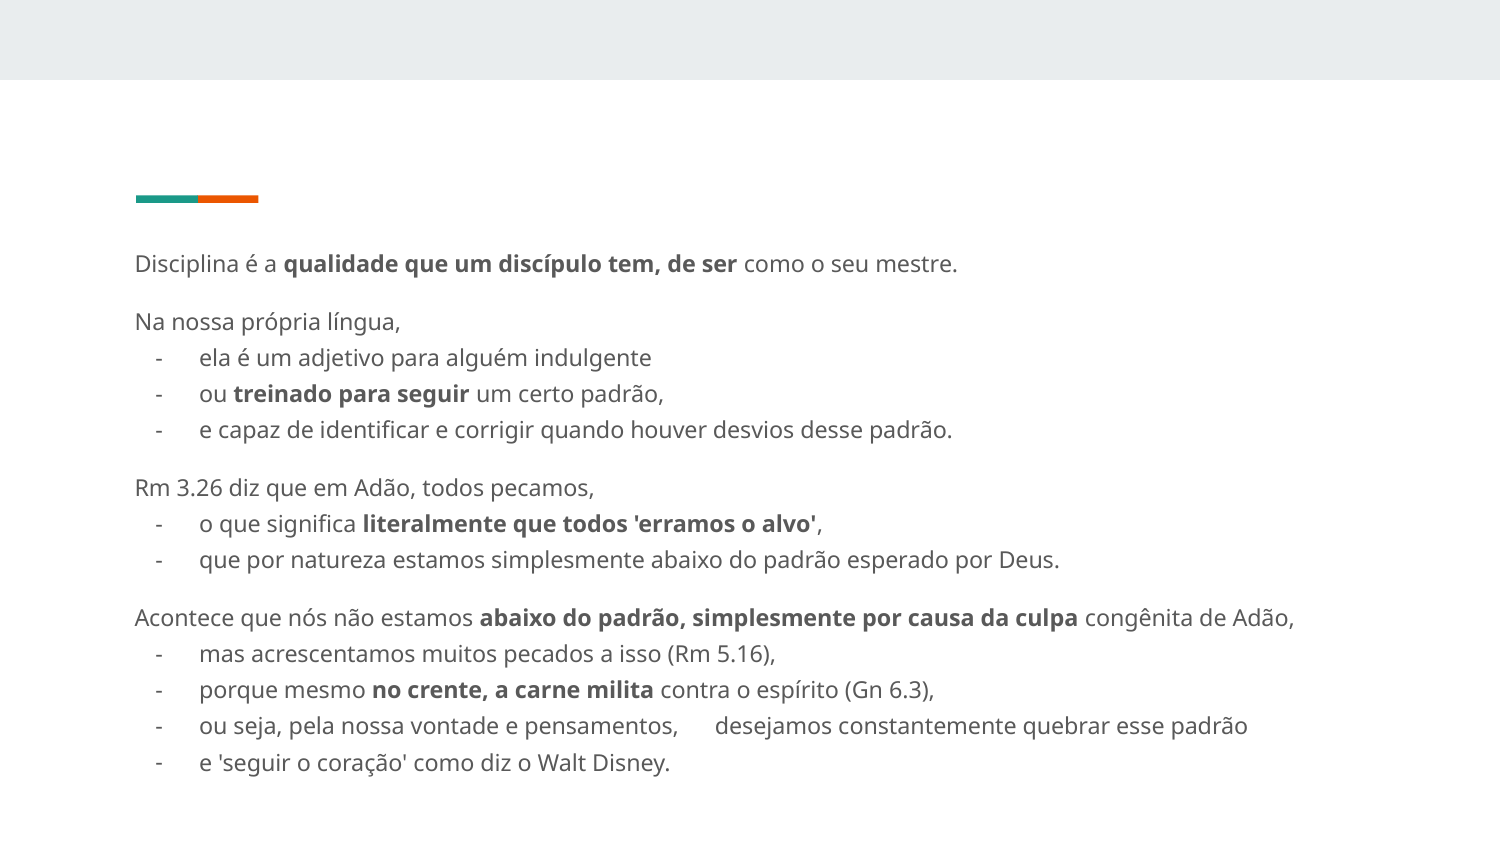

#
Disciplina é a qualidade que um discípulo tem, de ser como o seu mestre.
Na nossa própria língua,
ela é um adjetivo para alguém indulgente
ou treinado para seguir um certo padrão,
e capaz de identificar e corrigir quando houver desvios desse padrão.
Rm 3.26 diz que em Adão, todos pecamos,
o que significa literalmente que todos 'erramos o alvo',
que por natureza estamos simplesmente abaixo do padrão esperado por Deus.
Acontece que nós não estamos abaixo do padrão, simplesmente por causa da culpa congênita de Adão,
mas acrescentamos muitos pecados a isso (Rm 5.16),
porque mesmo no crente, a carne milita contra o espírito (Gn 6.3),
ou seja, pela nossa vontade e pensamentos, 		desejamos constantemente quebrar esse padrão
e 'seguir o coração' como diz o Walt Disney.